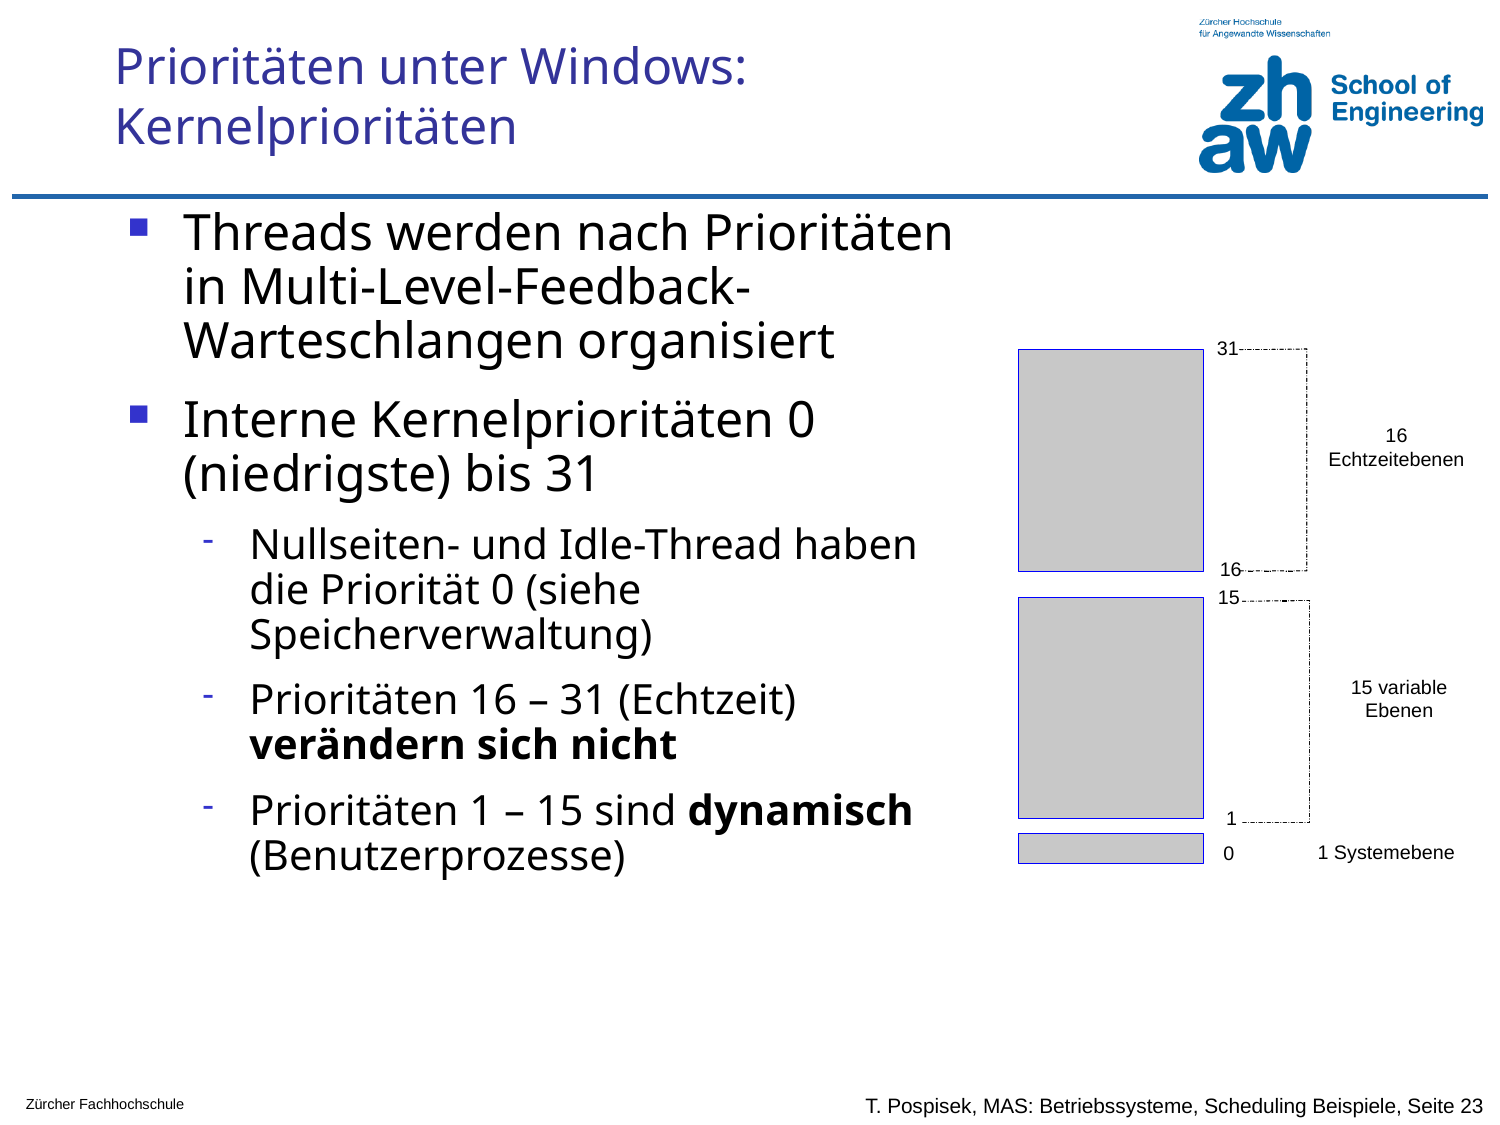

# Prioritäten unter Windows: Kernelprioritäten
Threads werden nach Prioritäten in Multi-Level-Feedback-Warteschlangen organisiert
Interne Kernelprioritäten 0 (niedrigste) bis 31
Nullseiten- und Idle-Thread haben die Priorität 0 (siehe Speicherverwaltung)
Prioritäten 16 – 31 (Echtzeit) verändern sich nicht
Prioritäten 1 – 15 sind dynamisch (Benutzerprozesse)